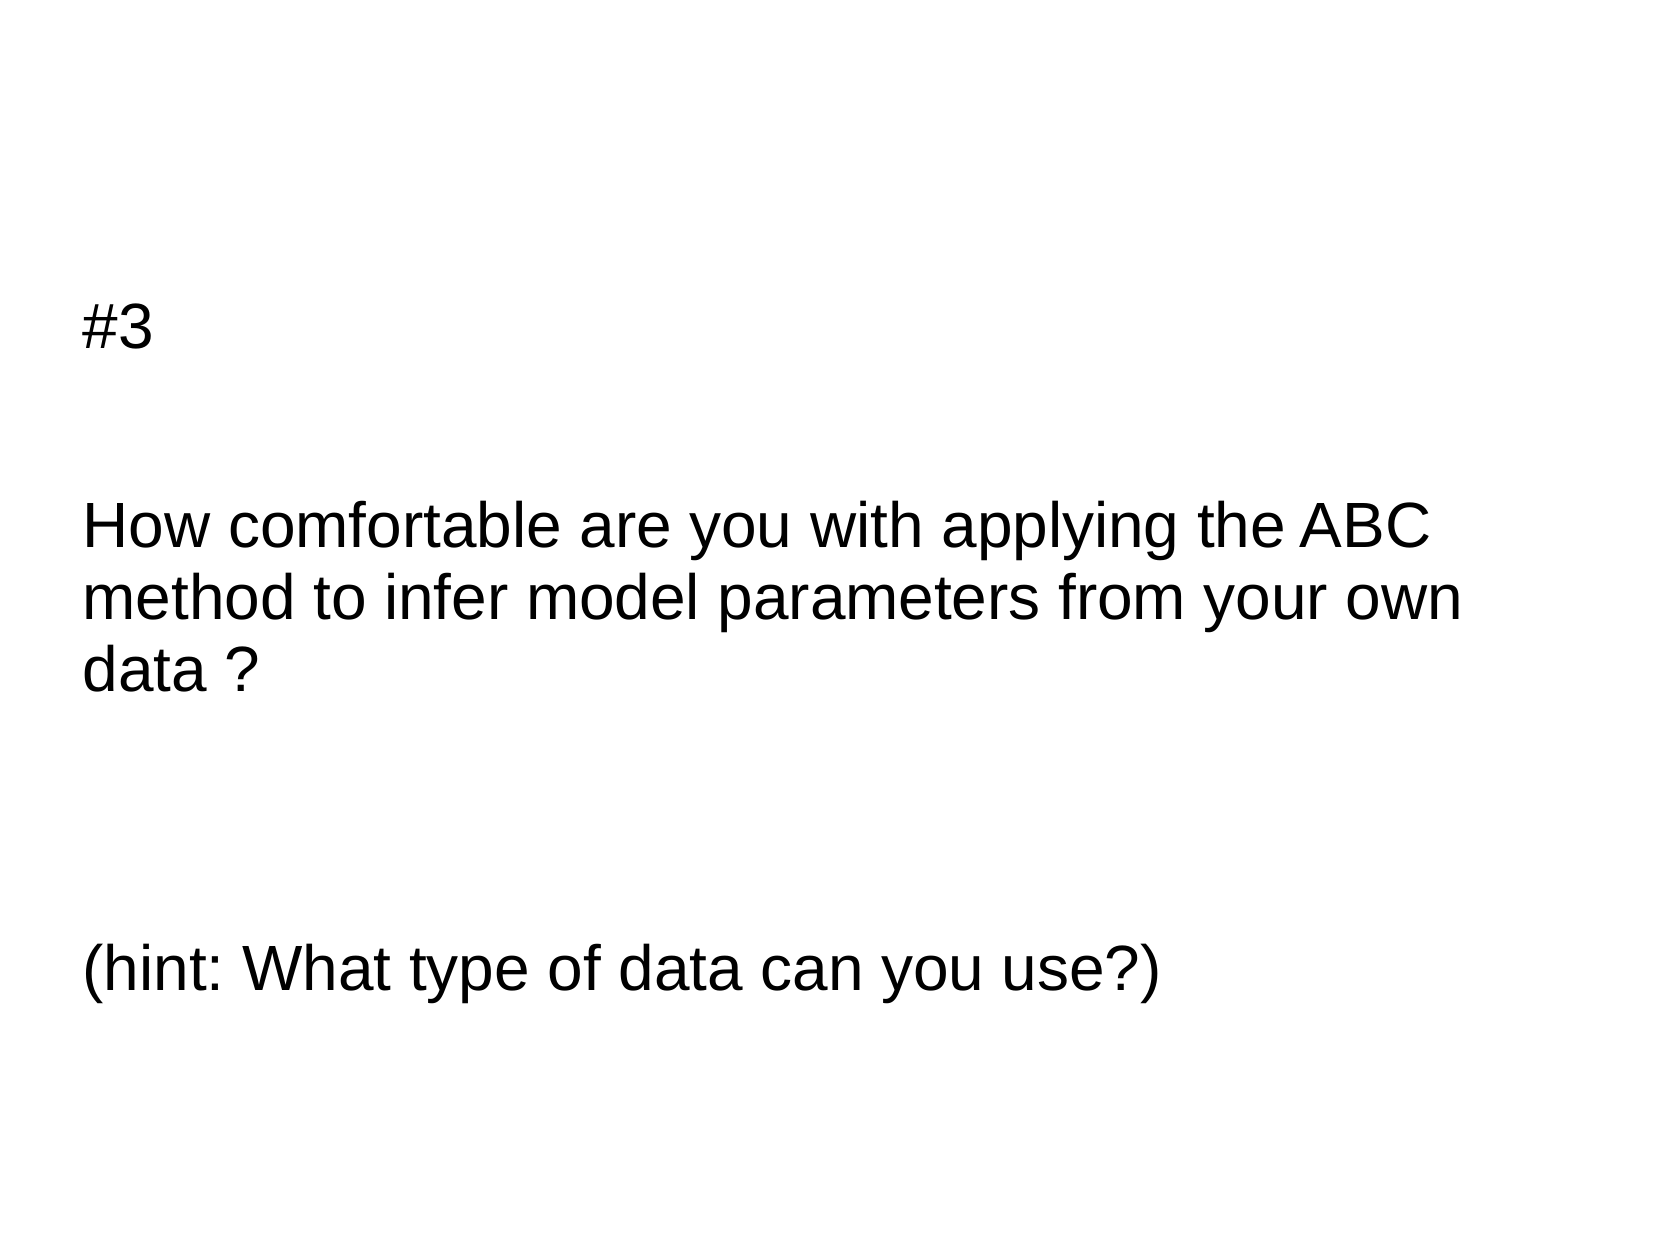

# #3
How comfortable are you with applying the ABC method to infer model parameters from your own data ?
(hint: What type of data can you use?)